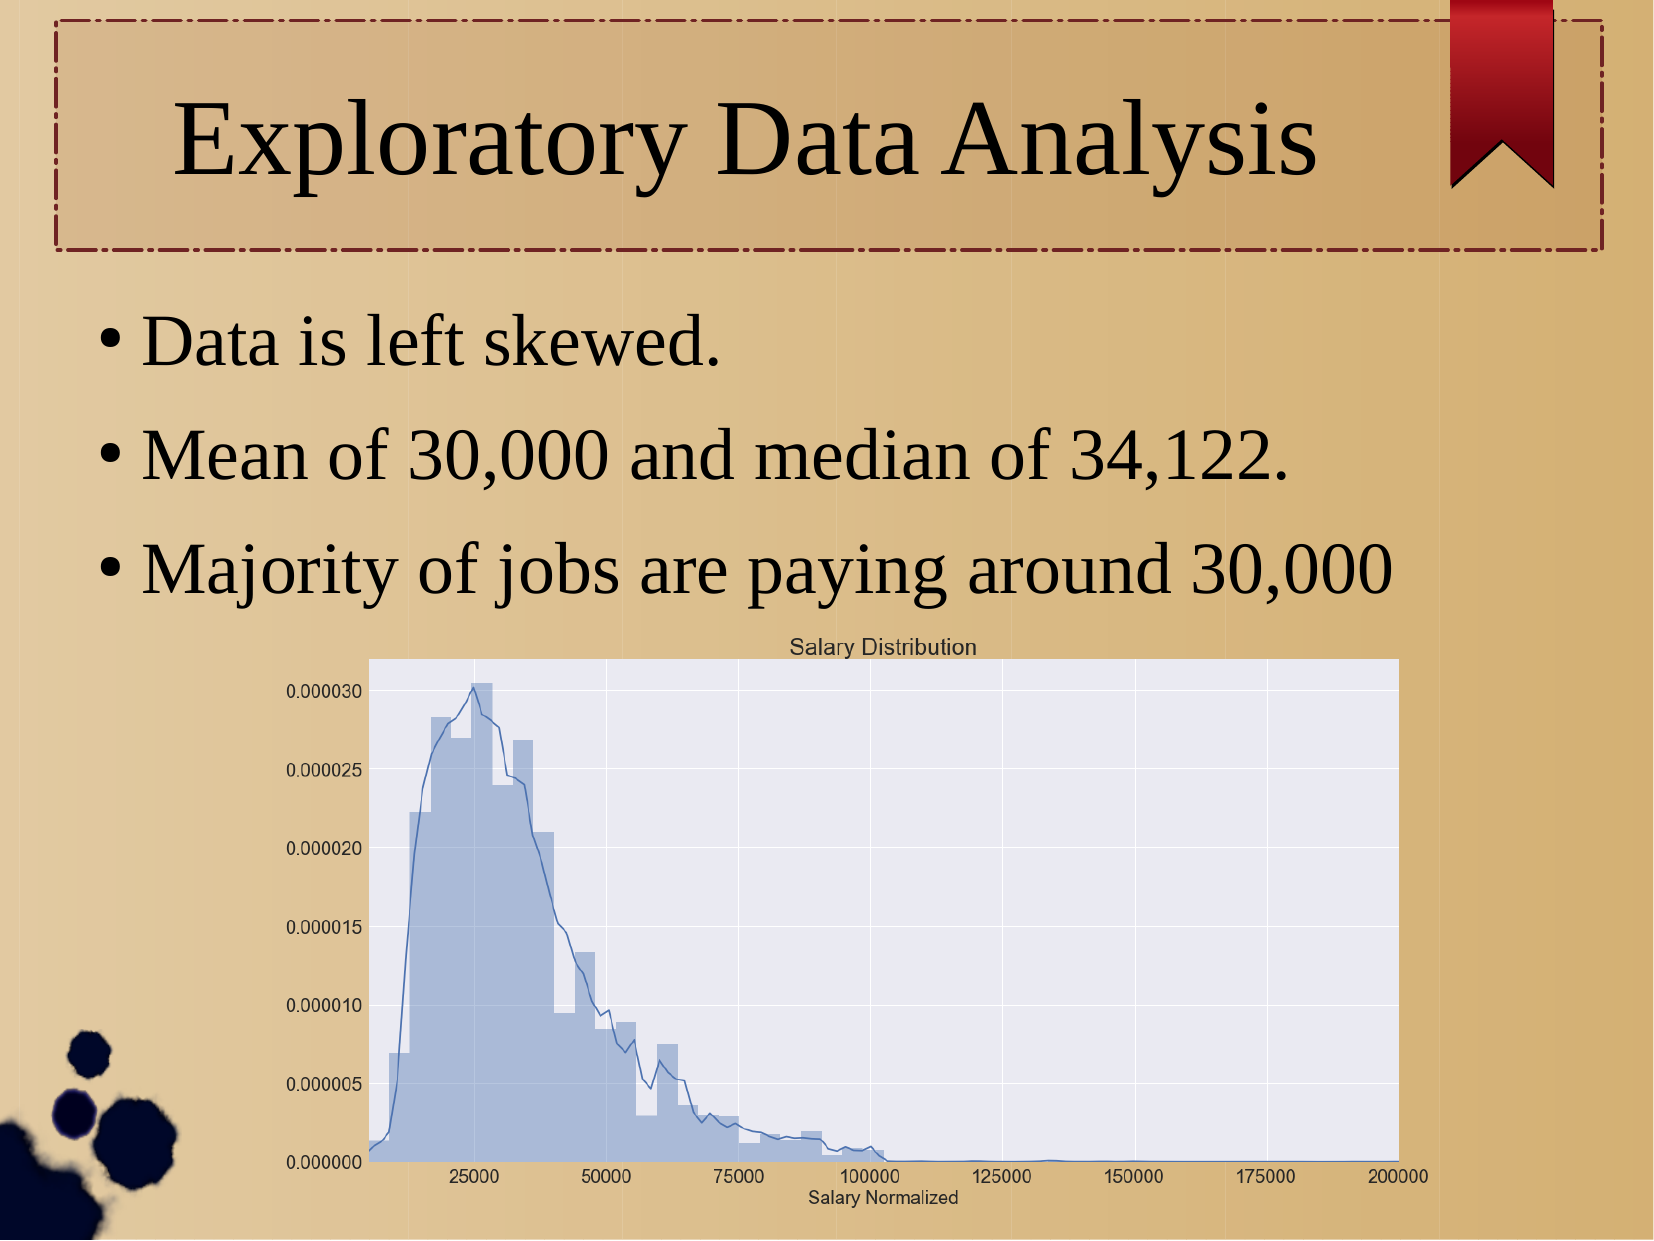

# Exploratory Data Analysis
Data is left skewed.
Mean of 30,000 and median of 34,122.
Majority of jobs are paying around 30,000